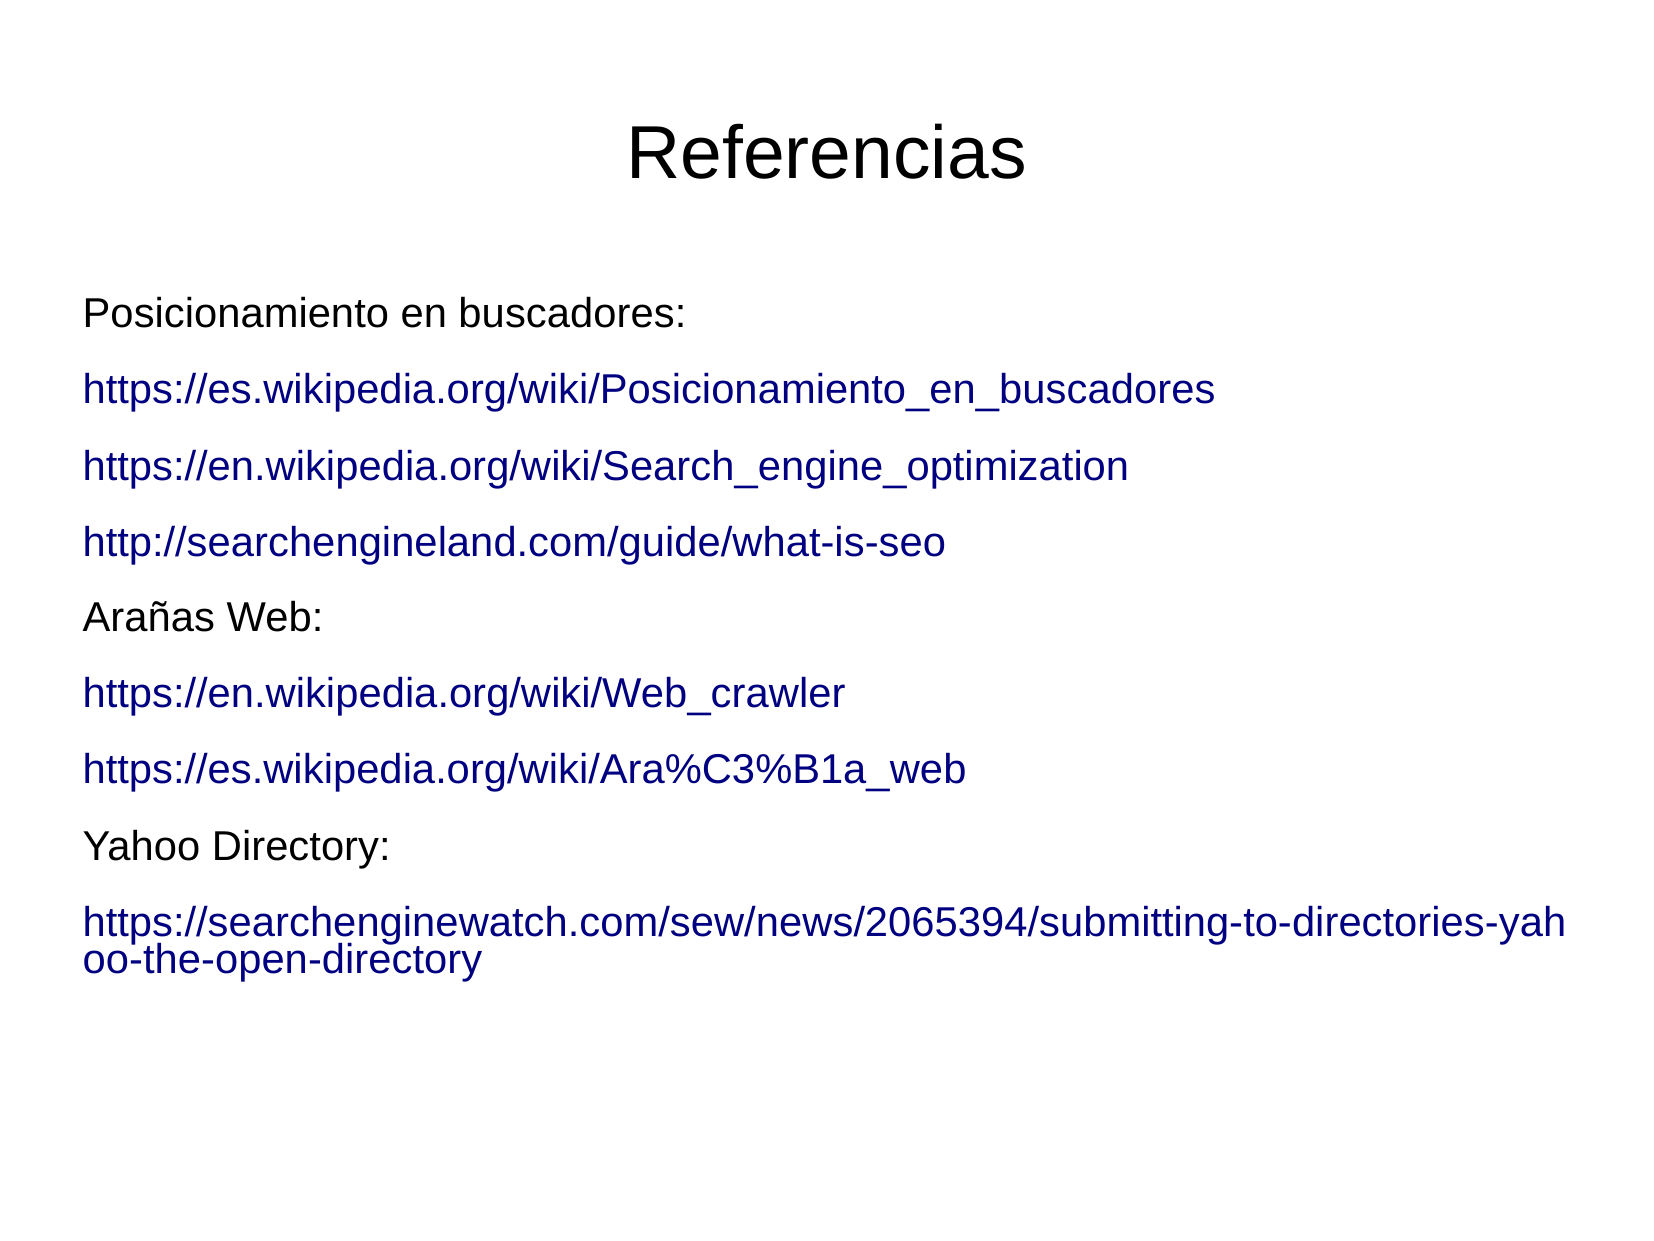

# Referencias
Posicionamiento en buscadores:
https://es.wikipedia.org/wiki/Posicionamiento_en_buscadores
https://en.wikipedia.org/wiki/Search_engine_optimization
http://searchengineland.com/guide/what-is-seo
Arañas Web:
https://en.wikipedia.org/wiki/Web_crawler
https://es.wikipedia.org/wiki/Ara%C3%B1a_web
Yahoo Directory:
https://searchenginewatch.com/sew/news/2065394/submitting-to-directories-yahoo-the-open-directory